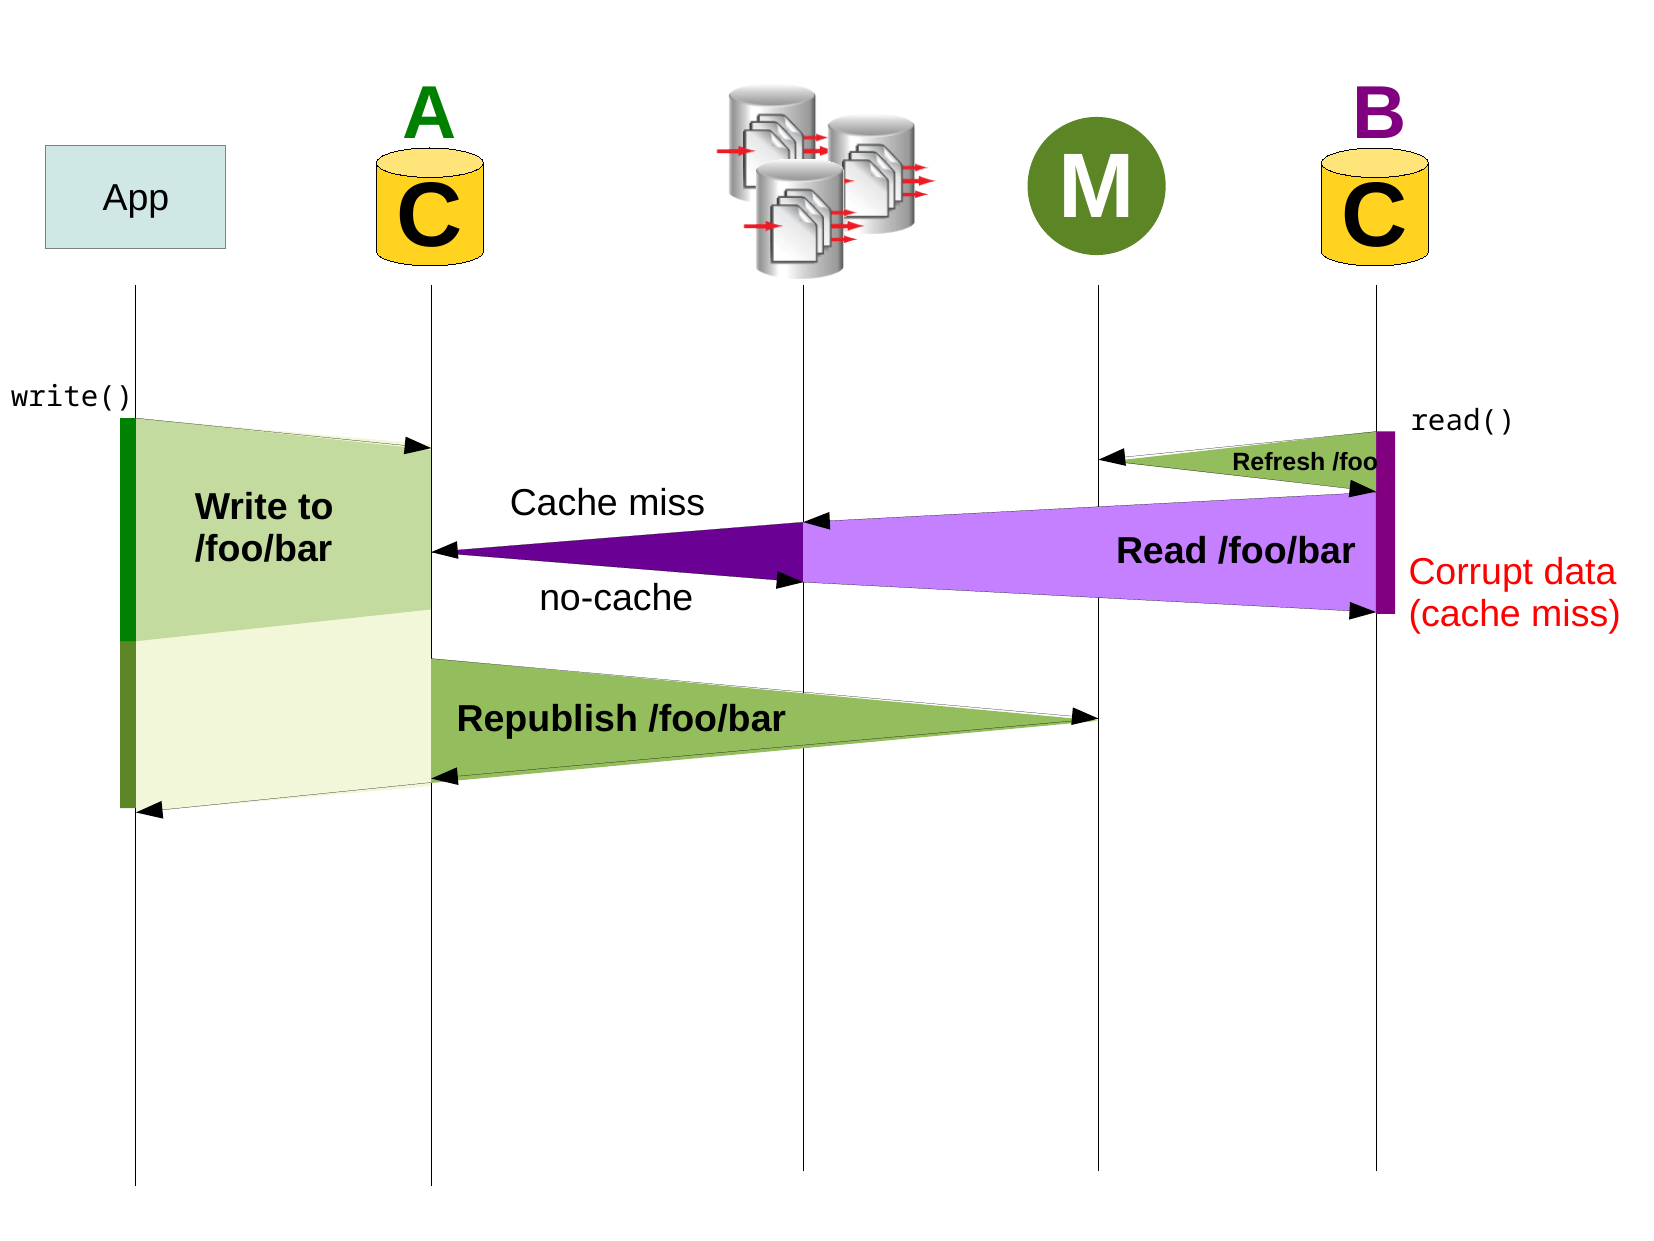

A
B
M
App
C
C
write()
read()
Refresh /foo
Cache miss
Write to /foo/bar
Read /foo/bar
Corrupt data
(cache miss)
no-cache
Republish /foo/bar